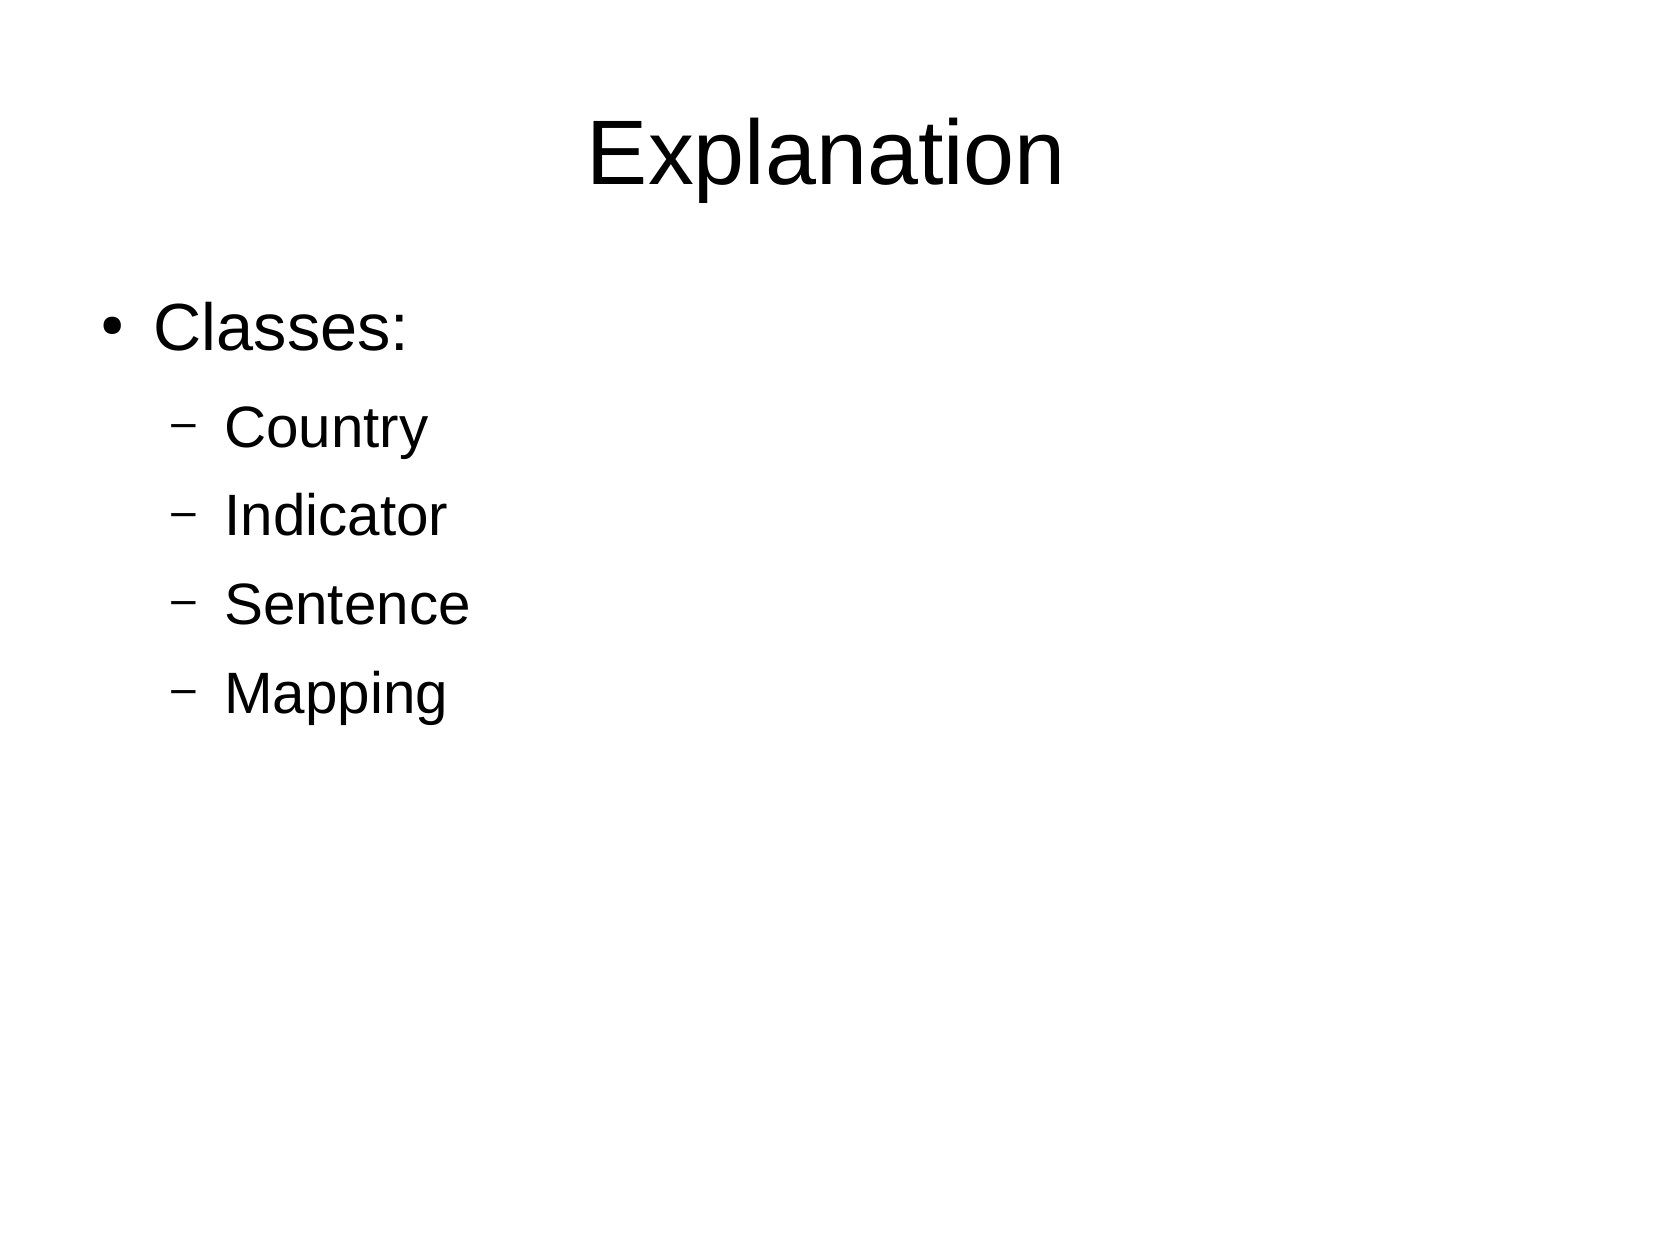

# Explanation
Classes:
Country
Indicator
Sentence
Mapping